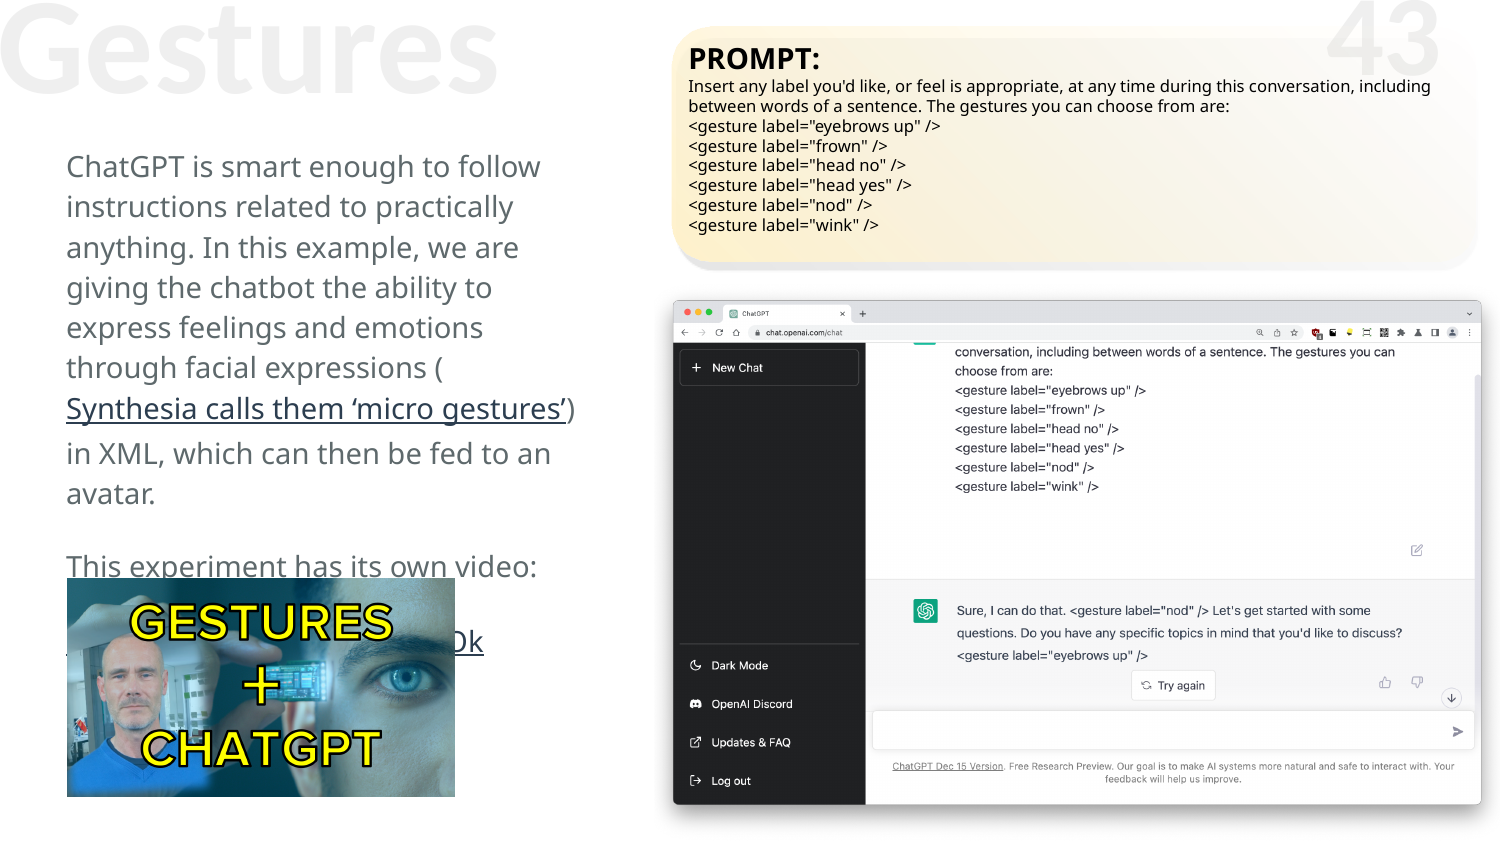

# Gestures
Insert any label you'd like, or feel is appropriate, at any time during this conversation, including between words of a sentence. The gestures you can choose from are:
<gesture label="eyebrows up" />
<gesture label="frown" />
<gesture label="head no" />
<gesture label="head yes" />
<gesture label="nod" />
<gesture label="wink" />
ChatGPT is smart enough to follow instructions related to practically anything. In this example, we are giving the chatbot the ability to express feelings and emotions through facial expressions (Synthesia calls them ‘micro gestures’) in XML, which can then be fed to an avatar.
This experiment has its own video:
https://youtu.be/20L4PaVHiOk